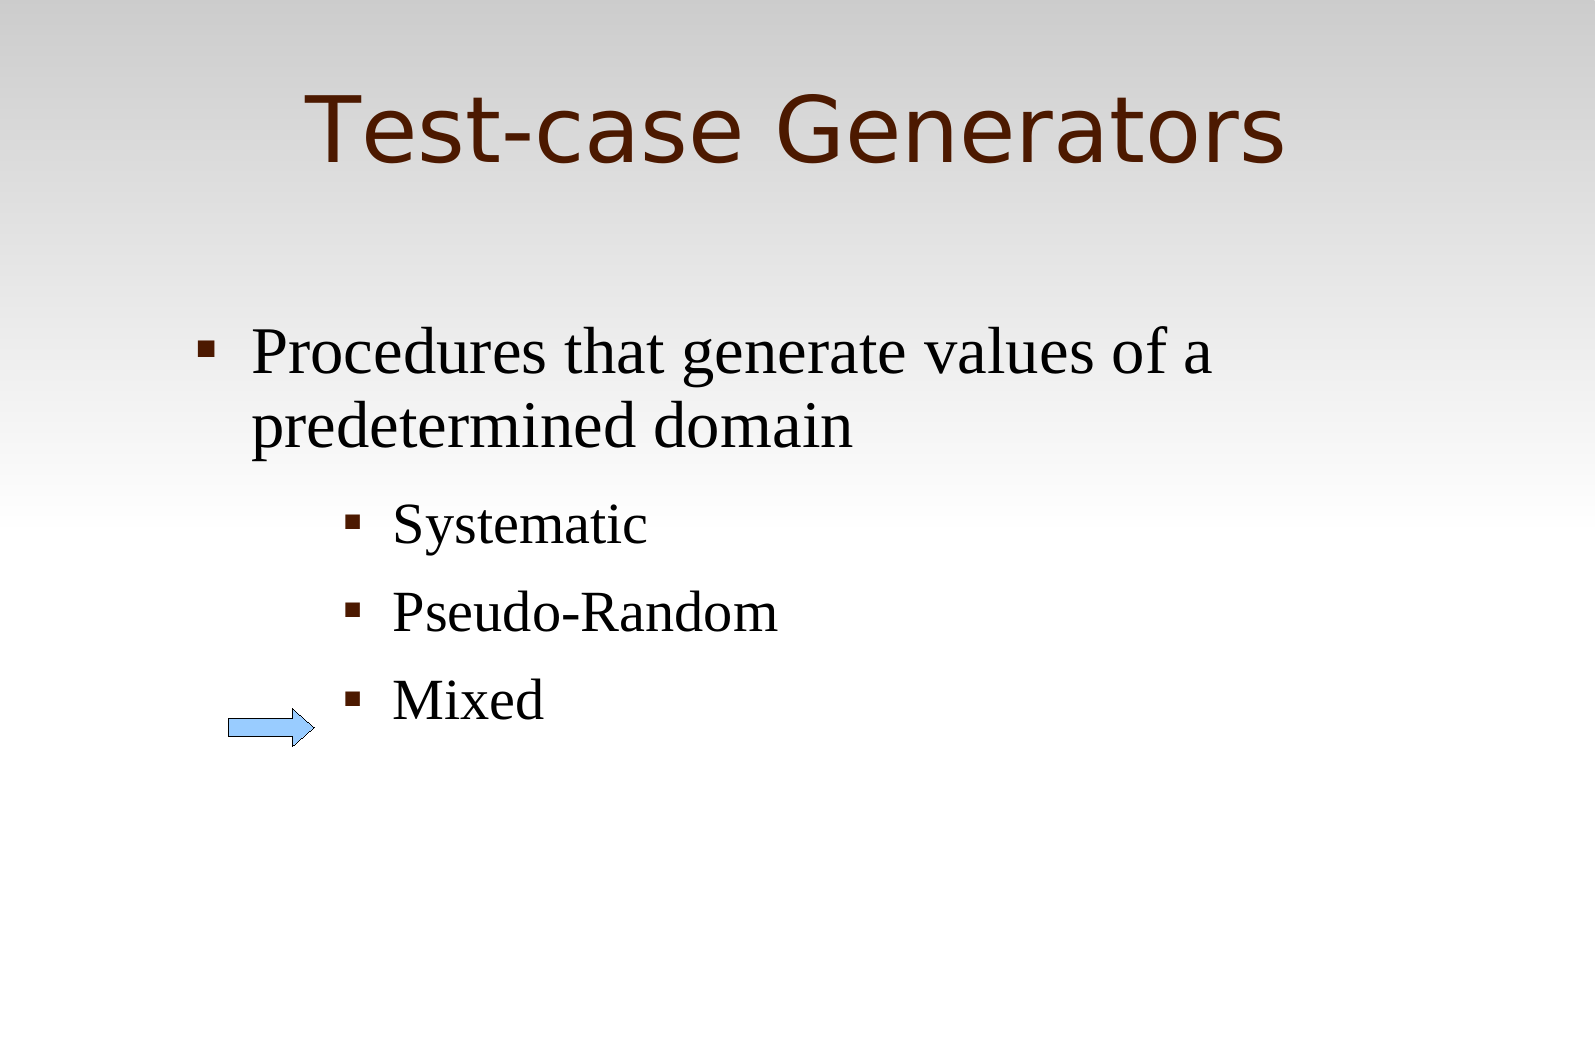

# Test-case Generators
Procedures that generate values of a predetermined domain
Systematic
Pseudo-Random
Mixed